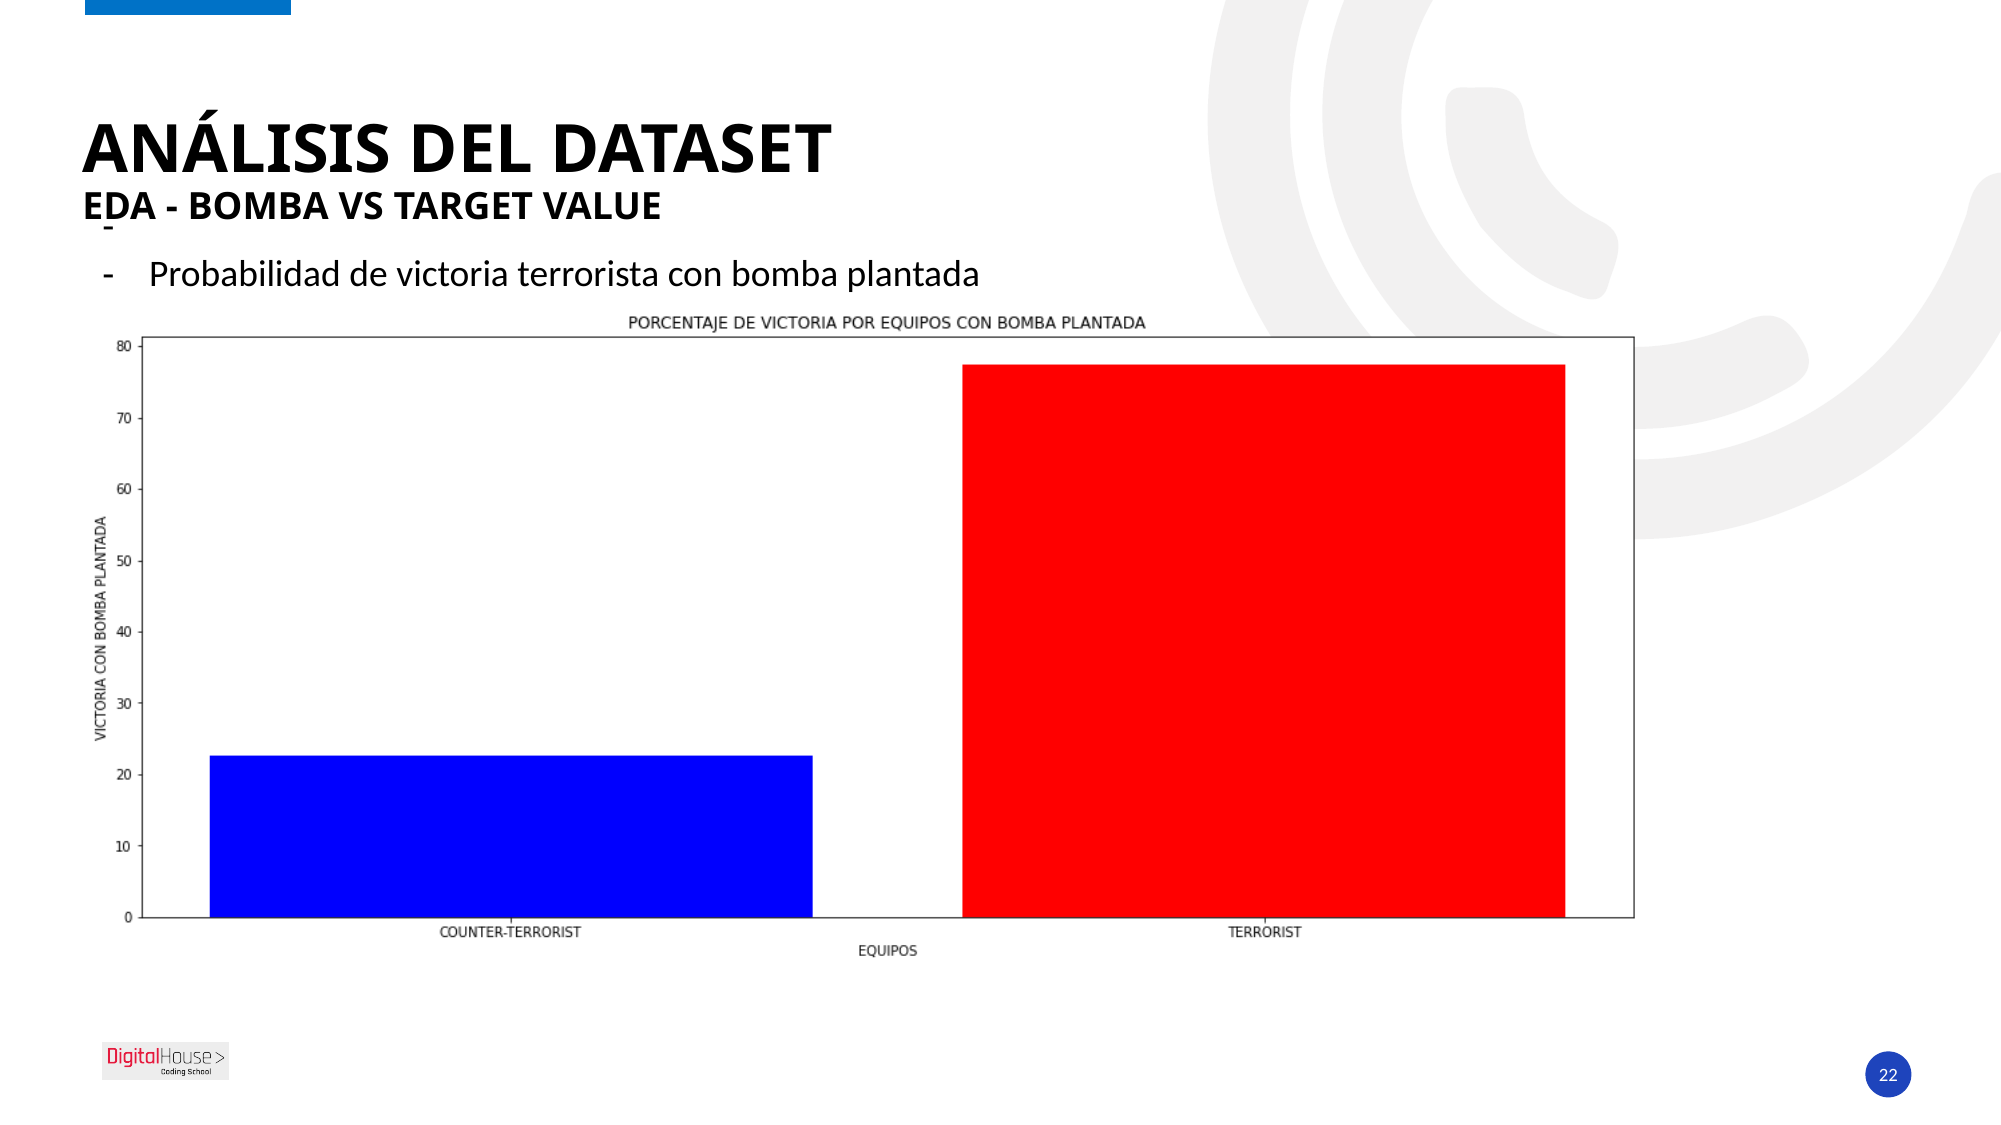

# ANÁLISIS DEL DATASET eda - bomba VS TARGET VALUE
Probabilidad de victoria terrorista con bomba plantada